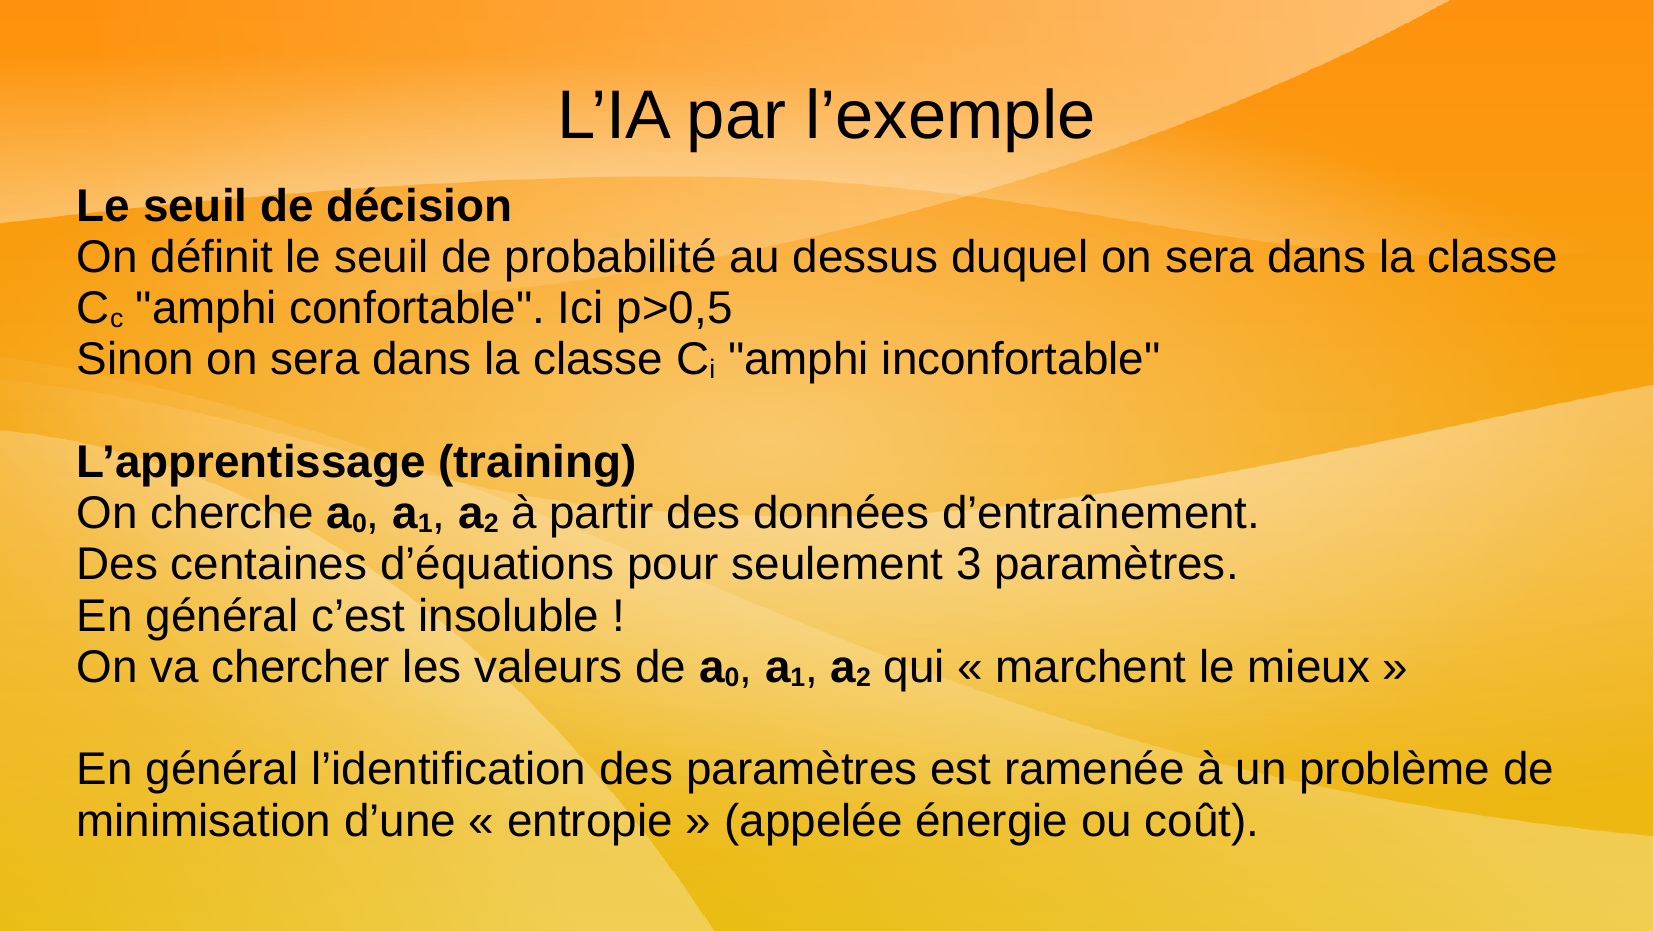

# L’IA par l’exemple
Le seuil de décision
On définit le seuil de probabilité au dessus duquel on sera dans la classe Cc "amphi confortable". Ici p>0,5
Sinon on sera dans la classe Ci "amphi inconfortable"
L’apprentissage (training)
On cherche a0, a1, a2 à partir des données d’entraînement.
Des centaines d’équations pour seulement 3 paramètres.
En général c’est insoluble !
On va chercher les valeurs de a0, a1, a2 qui « marchent le mieux »
En général l’identification des paramètres est ramenée à un problème de minimisation d’une « entropie » (appelée énergie ou coût).